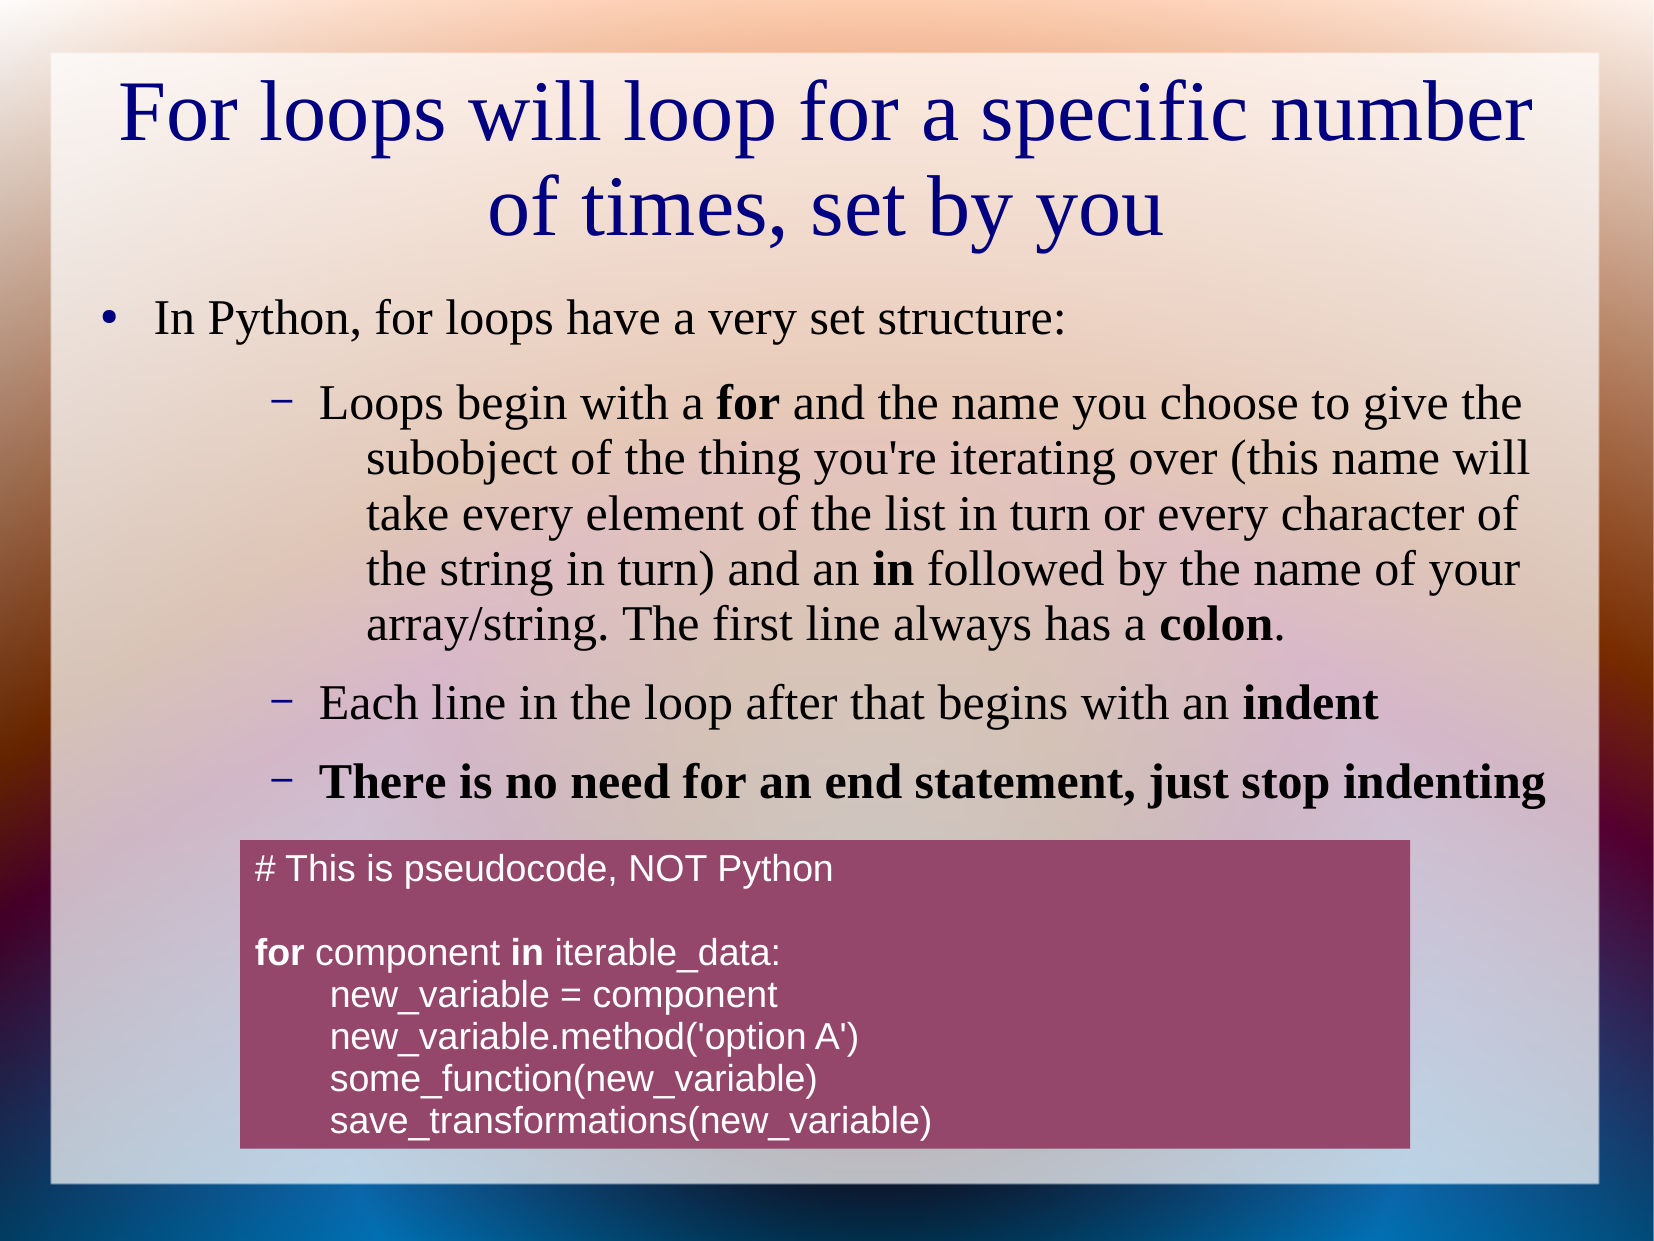

# For loops will loop for a specific number of times, set by you
In Python, for loops have a very set structure:
Loops begin with a for and the name you choose to give the subobject of the thing you're iterating over (this name will take every element of the list in turn or every character of the string in turn) and an in followed by the name of your array/string. The first line always has a colon.
Each line in the loop after that begins with an indent
There is no need for an end statement, just stop indenting
# This is pseudocode, NOT Python
for component in iterable_data:
	new_variable = component
	new_variable.method('option A')
	some_function(new_variable)
	save_transformations(new_variable)